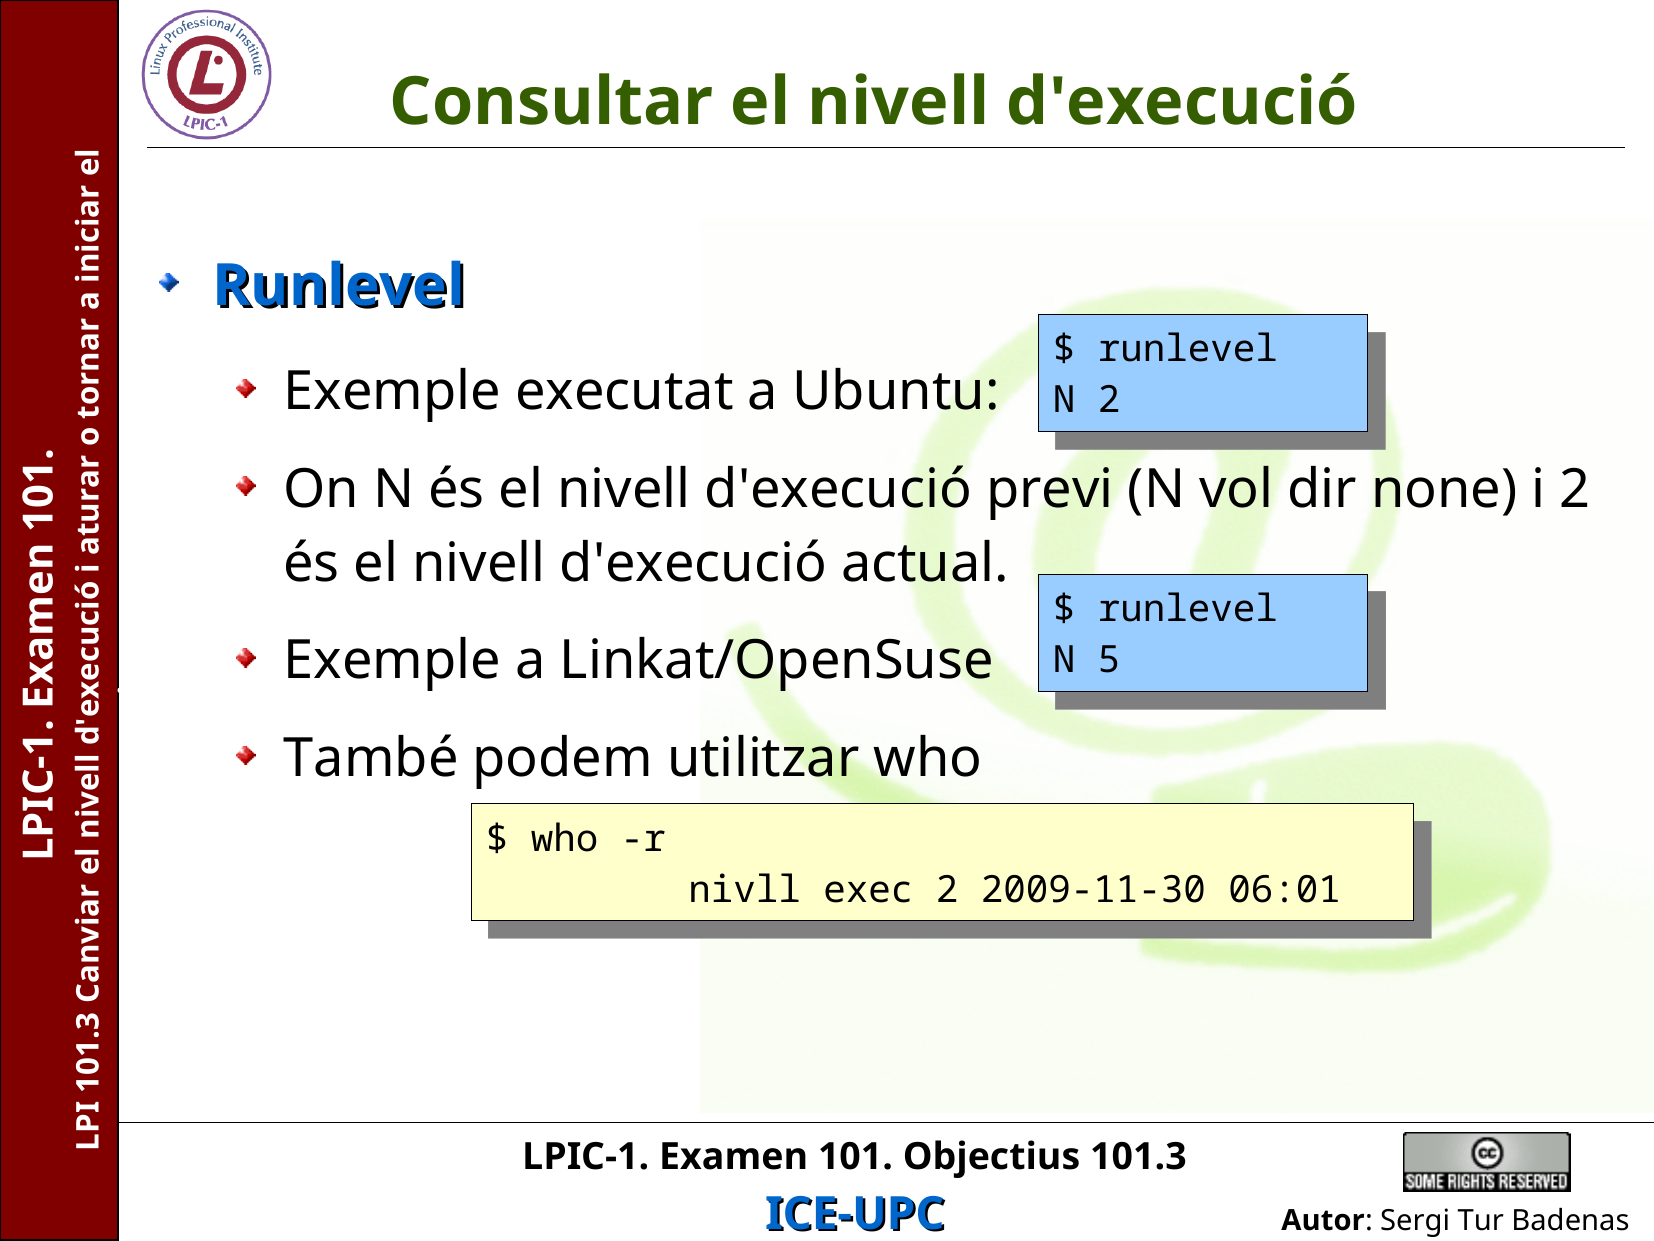

# Consultar el nivell d'execució
Runlevel
Exemple executat a Ubuntu:
On N és el nivell d'execució previ (N vol dir none) i 2 és el nivell d'execució actual.
Exemple a Linkat/OpenSuse
També podem utilitzar who
$ runlevel
N 2
$ runlevel
N 5
$ who -r
 nivll exec 2 2009-11-30 06:01